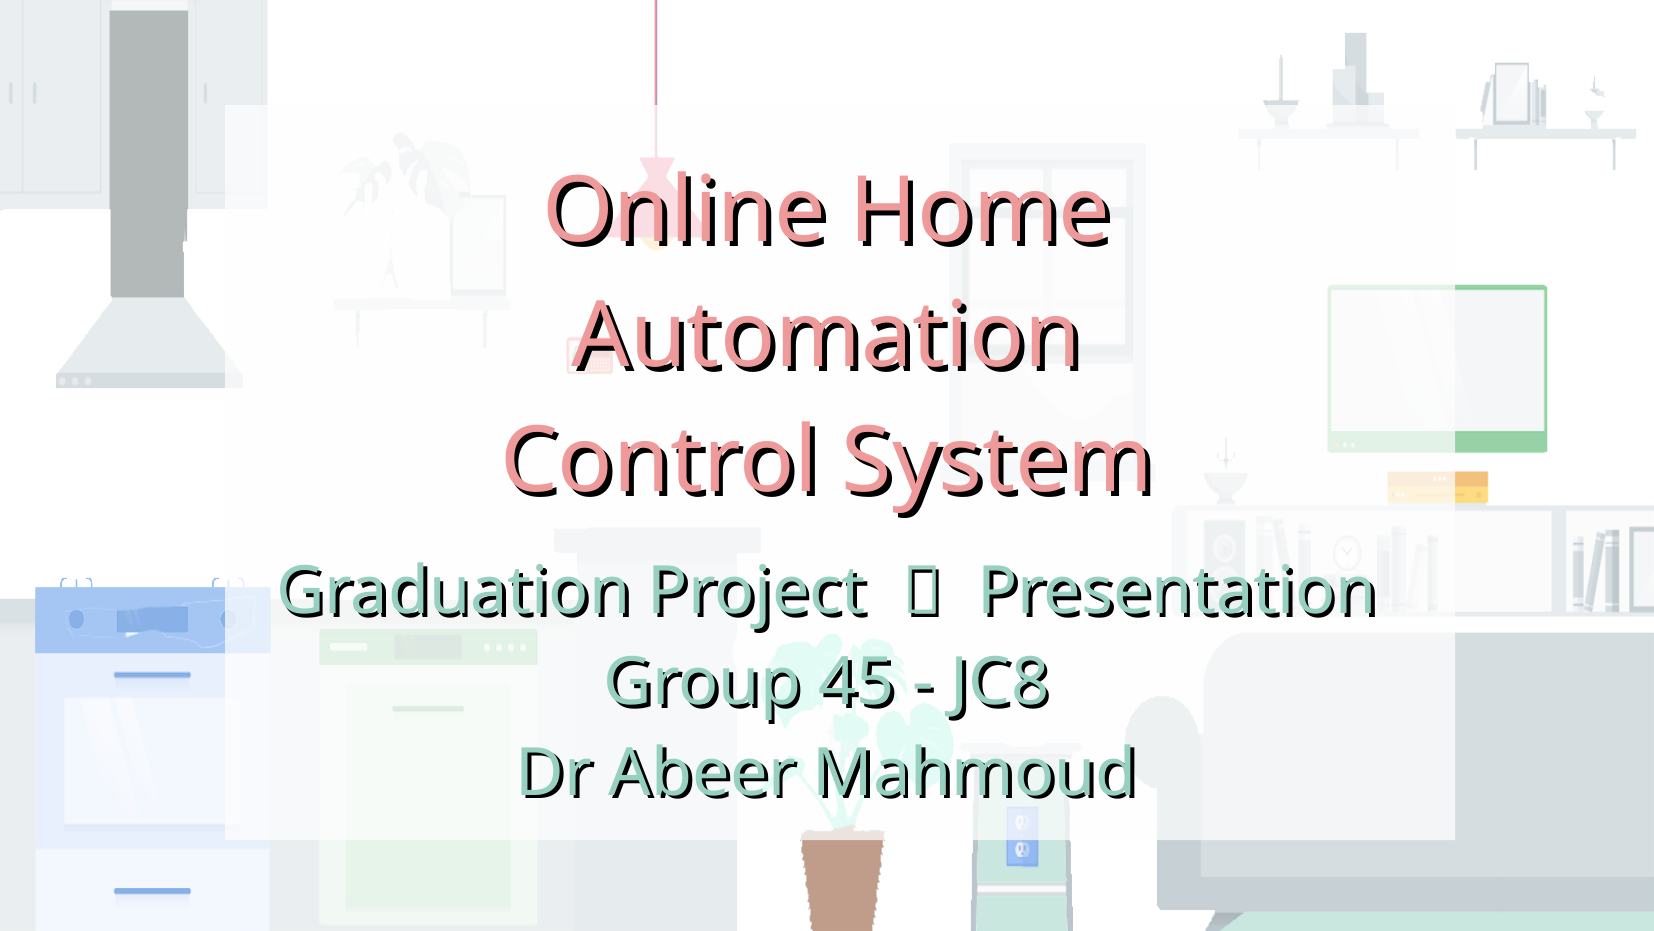

# Online Home​ Automation​ Control System​
Graduation Project ２ Presentation​
Group 45 - JC8​
Dr Abeer Mahmoud​